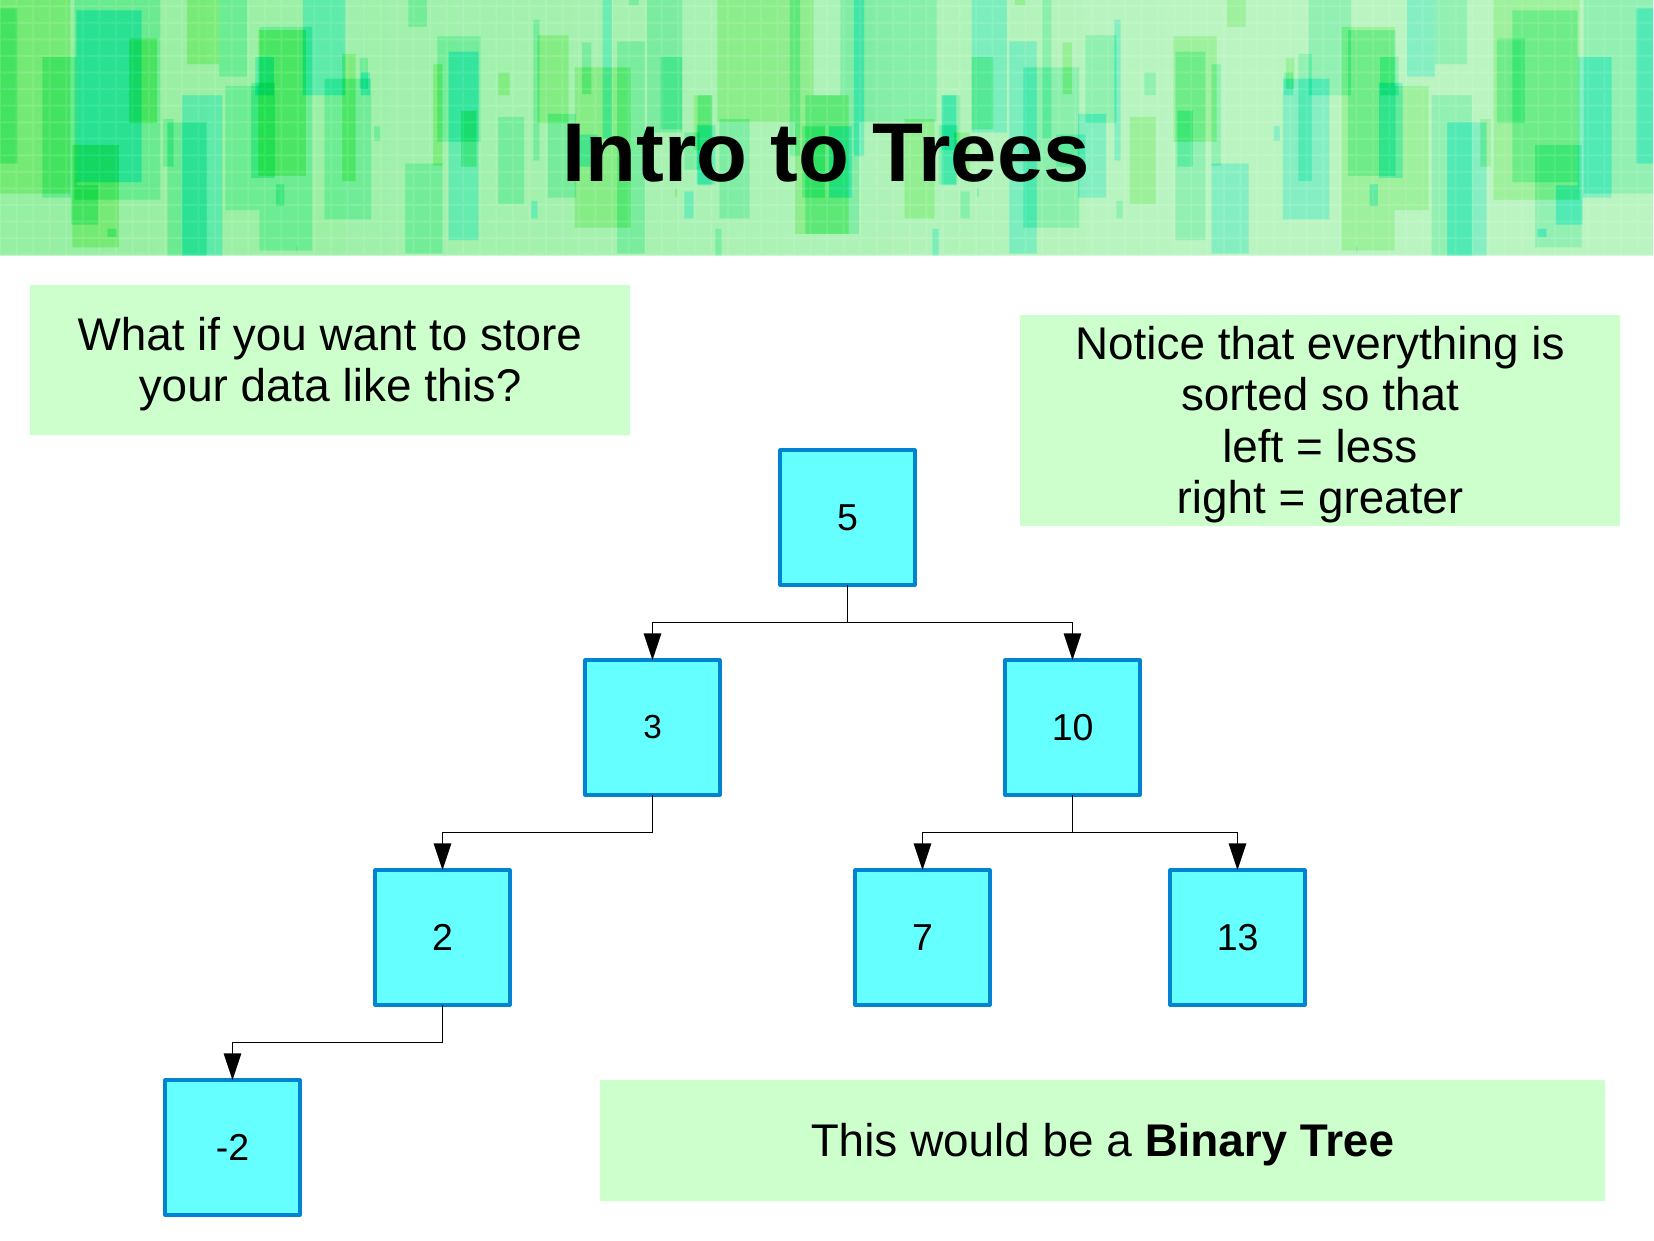

# Intro to Trees
What if you want to store your data like this?
Notice that everything is sorted so that
left = less
right = greater
5
3
10
2
7
13
-2
This would be a Binary Tree